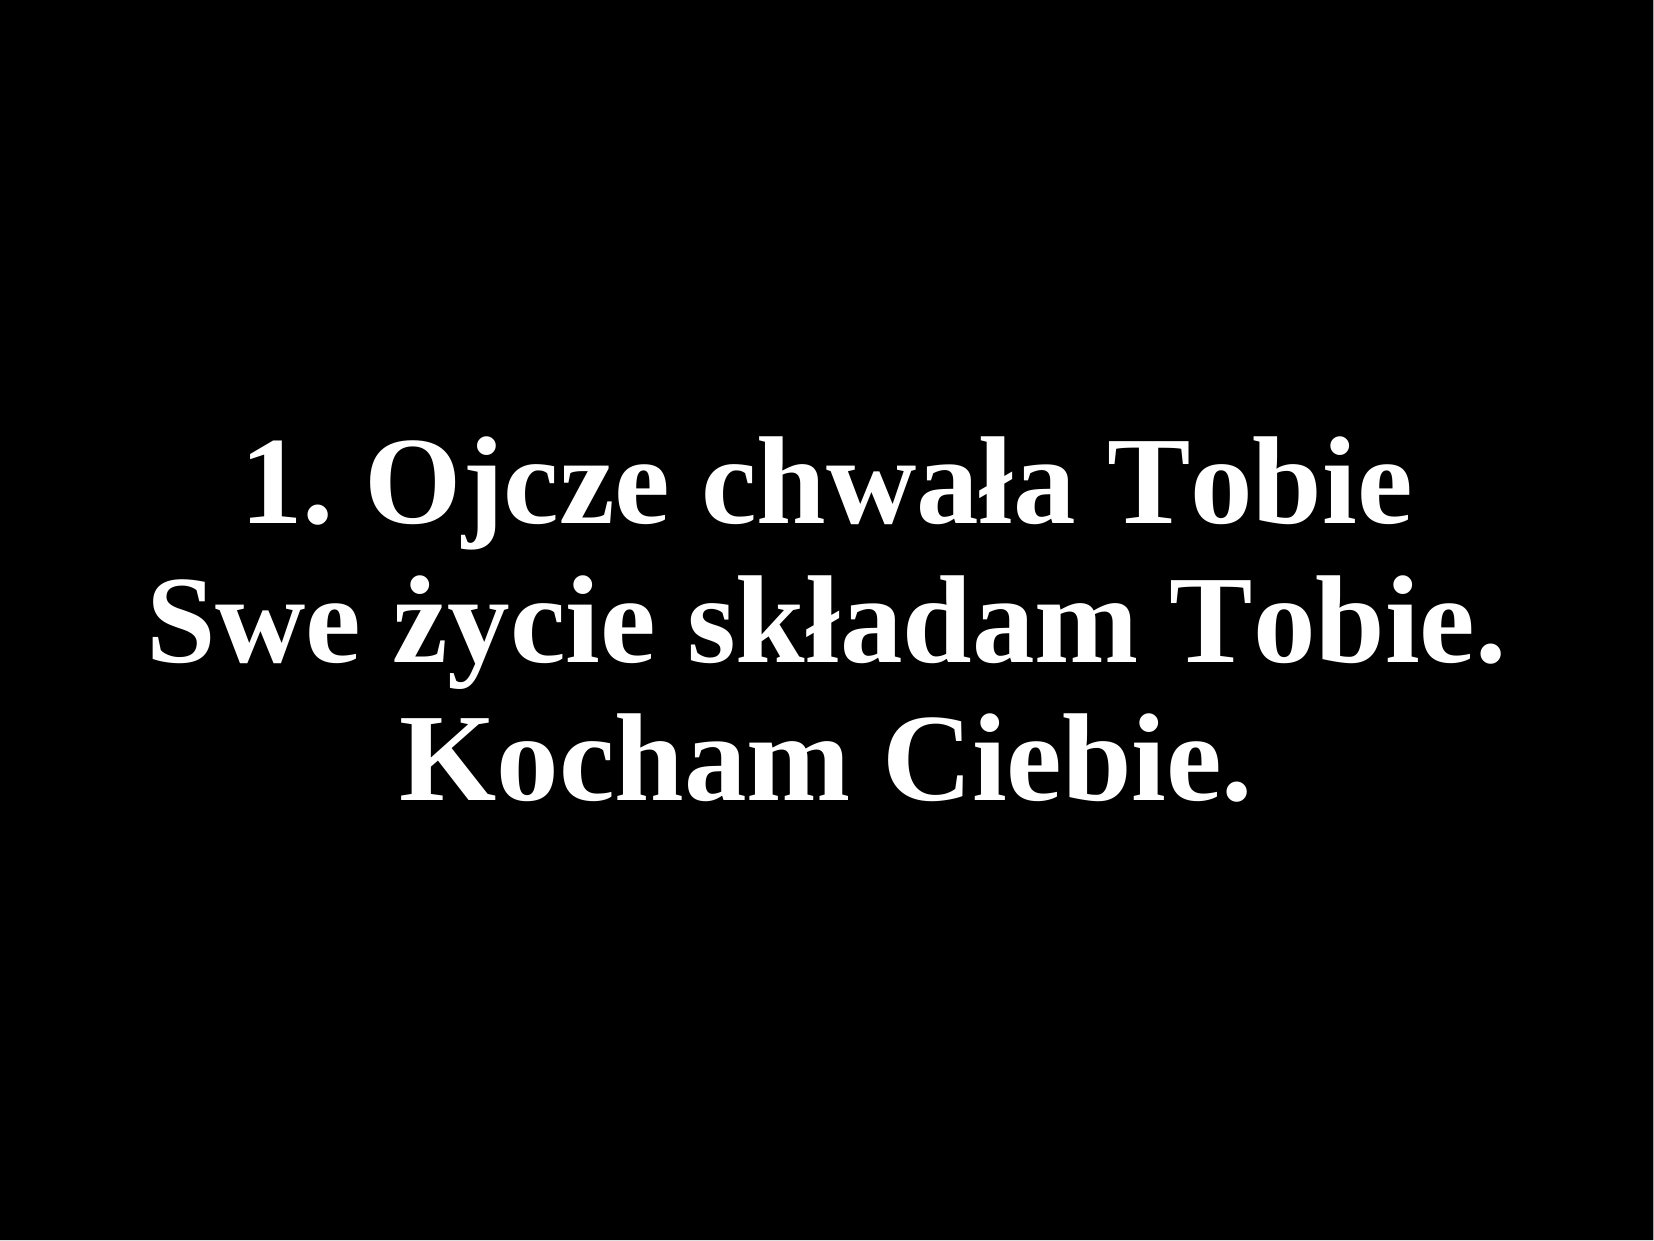

# 1. Ojcze chwała Tobie Swe życie składam Tobie. Kocham Ciebie.